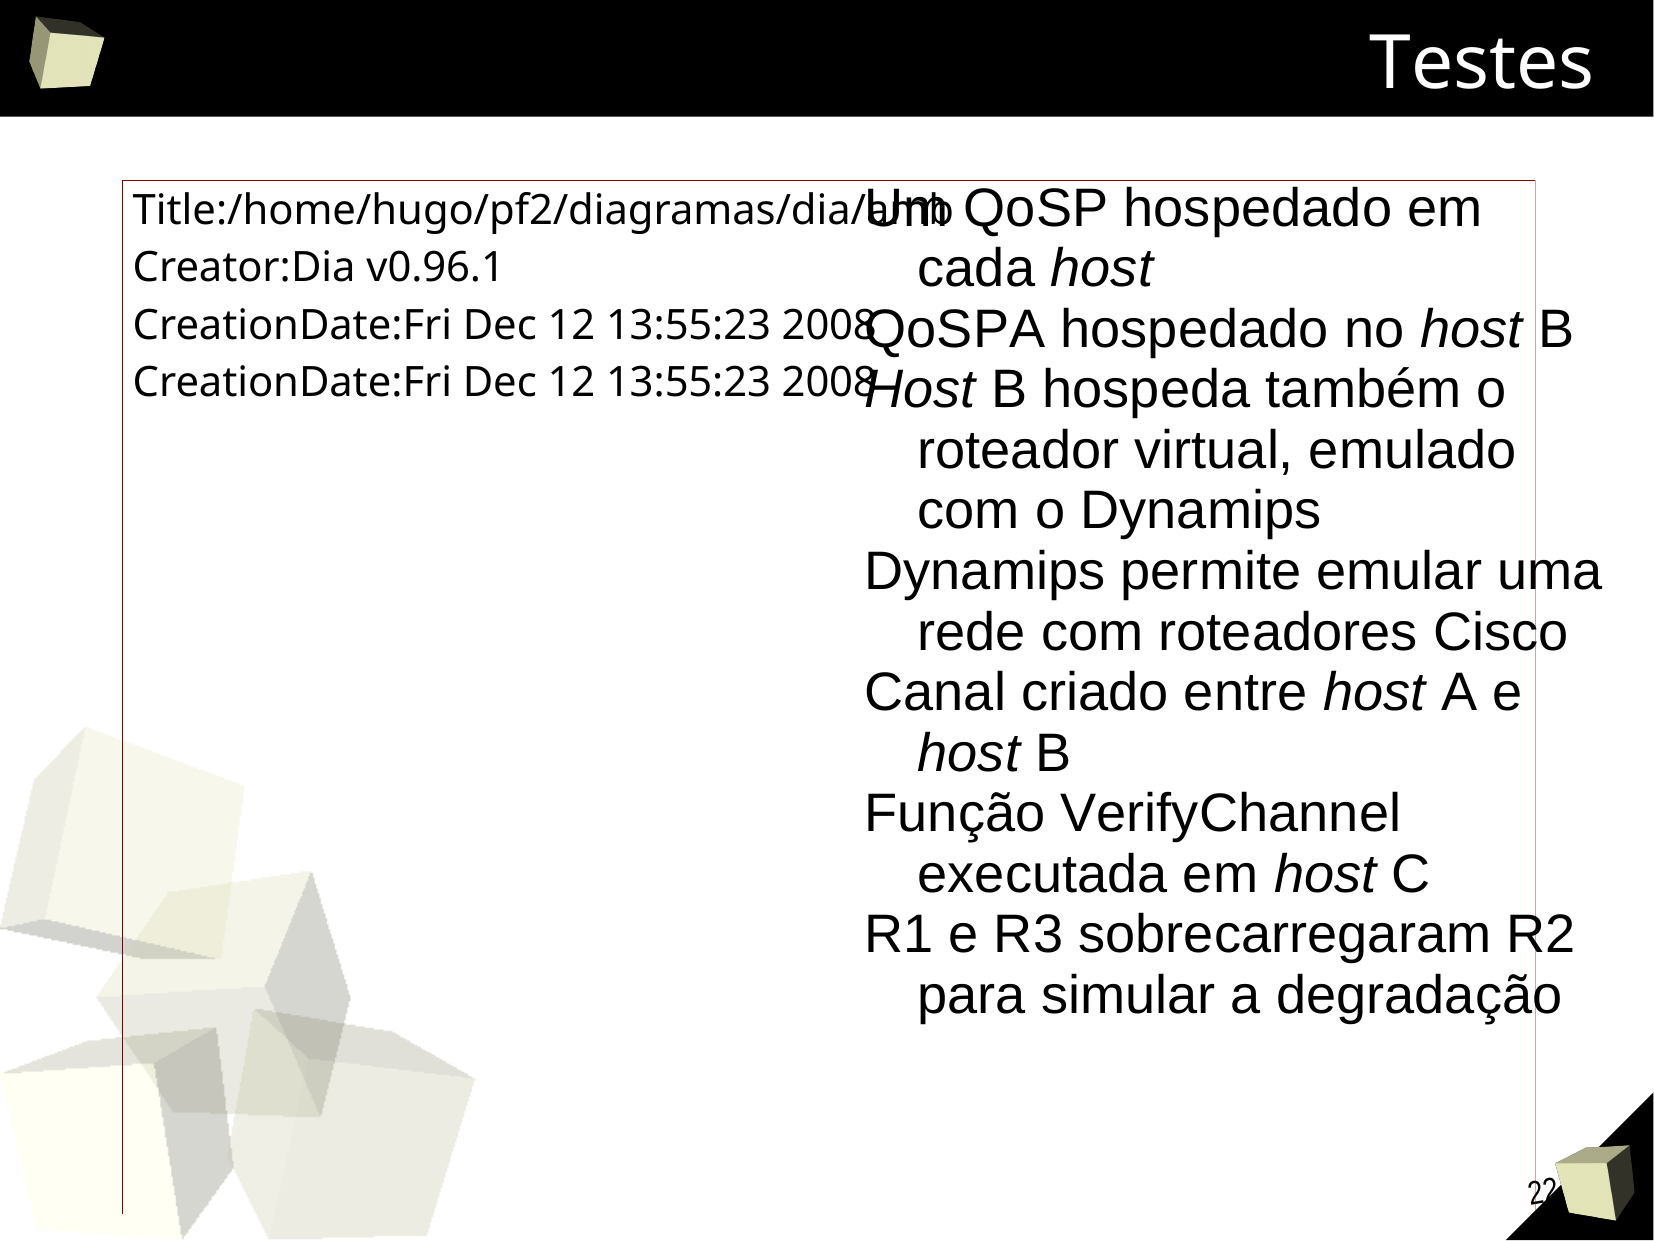

# Testes
Um QoSP hospedado em cada host
QoSPA hospedado no host B
Host B hospeda também o roteador virtual, emulado com o Dynamips
Dynamips permite emular uma rede com roteadores Cisco
Canal criado entre host A e host B
Função VerifyChannel executada em host C
R1 e R3 sobrecarregaram R2 para simular a degradação